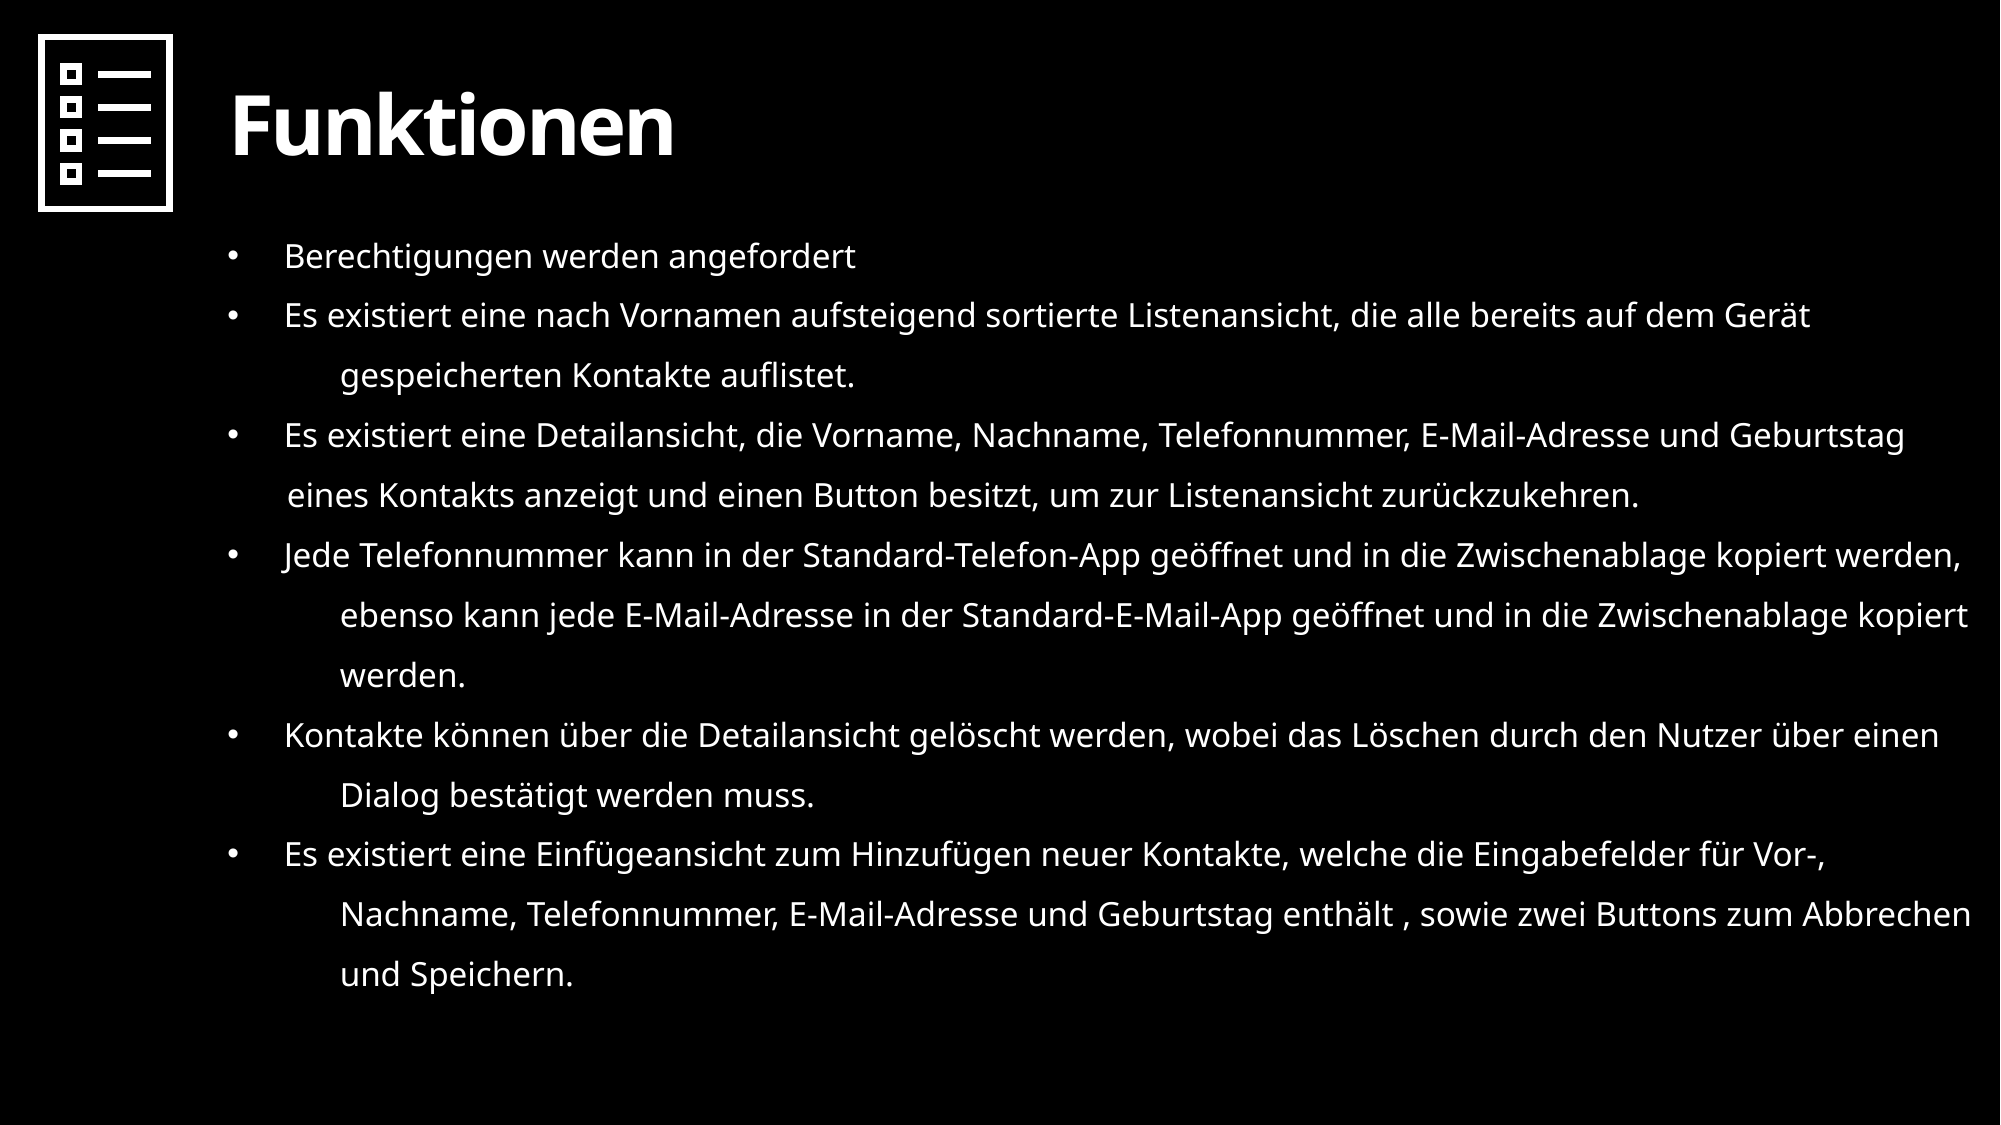

Funktionen
Berechtigungen werden angefordert
Es existiert eine nach Vornamen aufsteigend sortierte Listenansicht, die alle bereits auf dem Gerät gespeicherten Kontakte auflistet.
Es existiert eine Detailansicht, die Vorname, Nachname, Telefonnummer, E-Mail-Adresse und Geburtstag
eines Kontakts anzeigt und einen Button besitzt, um zur Listenansicht zurückzukehren.
Jede Telefonnummer kann in der Standard-Telefon-App geöffnet und in die Zwischenablage kopiert werden, ebenso kann jede E-Mail-Adresse in der Standard-E-Mail-App geöffnet und in die Zwischenablage kopiert werden.
Kontakte können über die Detailansicht gelöscht werden, wobei das Löschen durch den Nutzer über einen Dialog bestätigt werden muss.
Es existiert eine Einfügeansicht zum Hinzufügen neuer Kontakte, welche die Eingabefelder für Vor-, Nachname, Telefonnummer, E-Mail-Adresse und Geburtstag enthält , sowie zwei Buttons zum Abbrechen und Speichern.